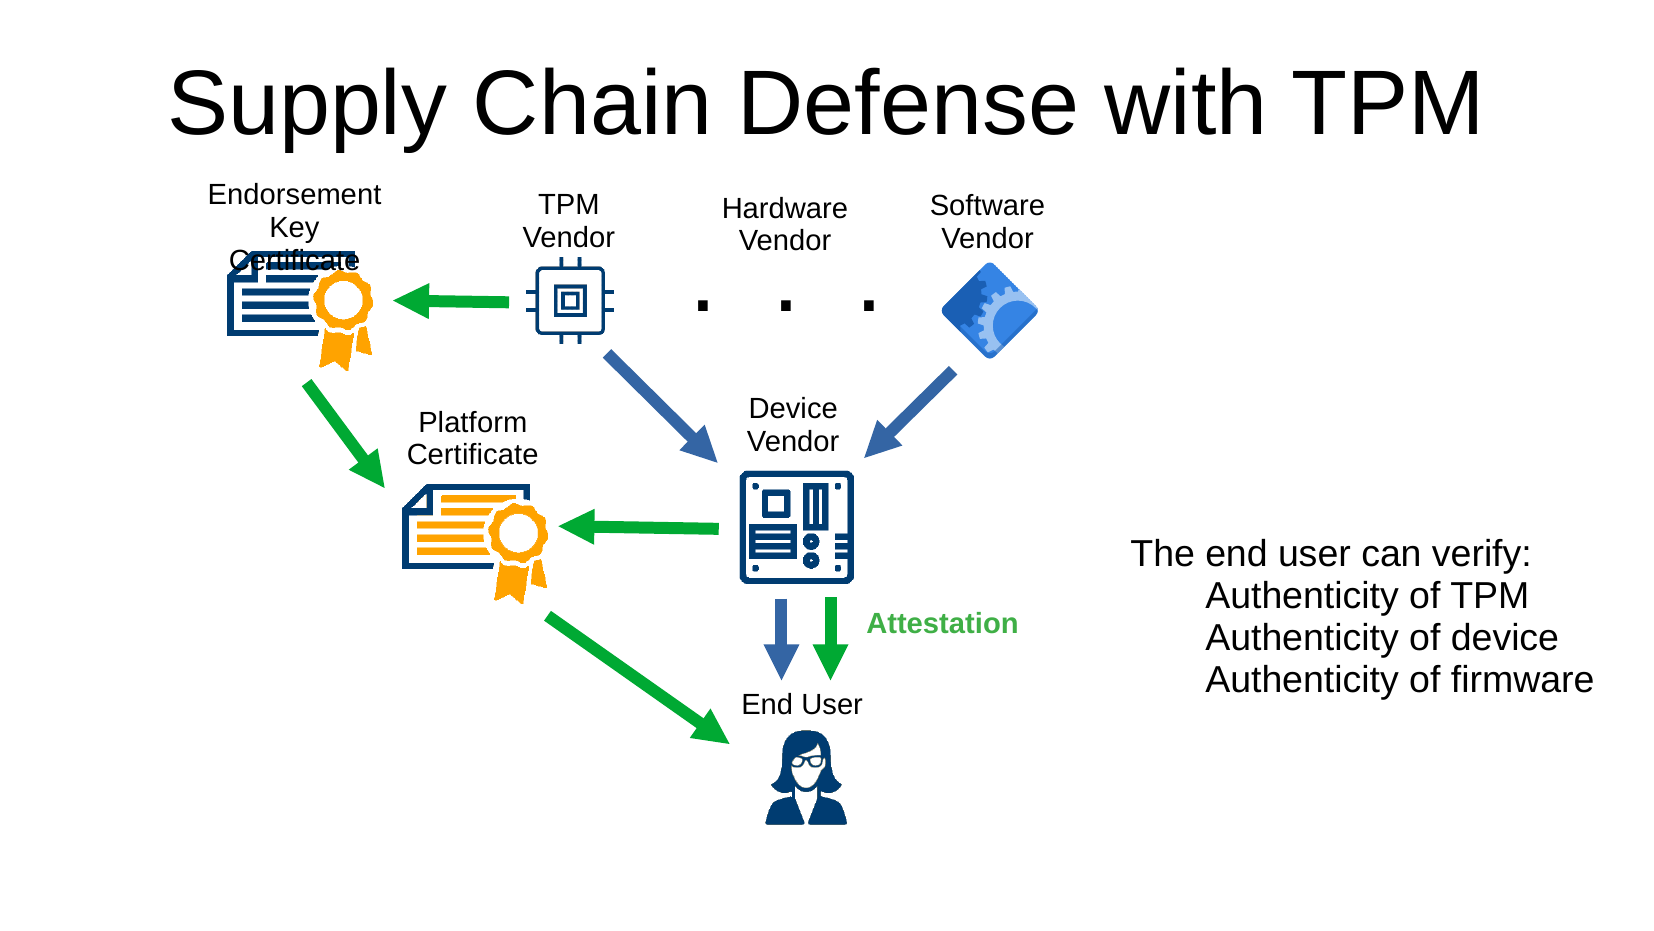

# Supply Chain Defense with TPM
Endorsement
Key Certificate
TPM
Vendor
Software
Vendor
Hardware
Vendor
. . .
Device
Vendor
Platform
Certificate
The end user can verify:
	Authenticity of TPM
	Authenticity of device
	Authenticity of firmware
Attestation
End User